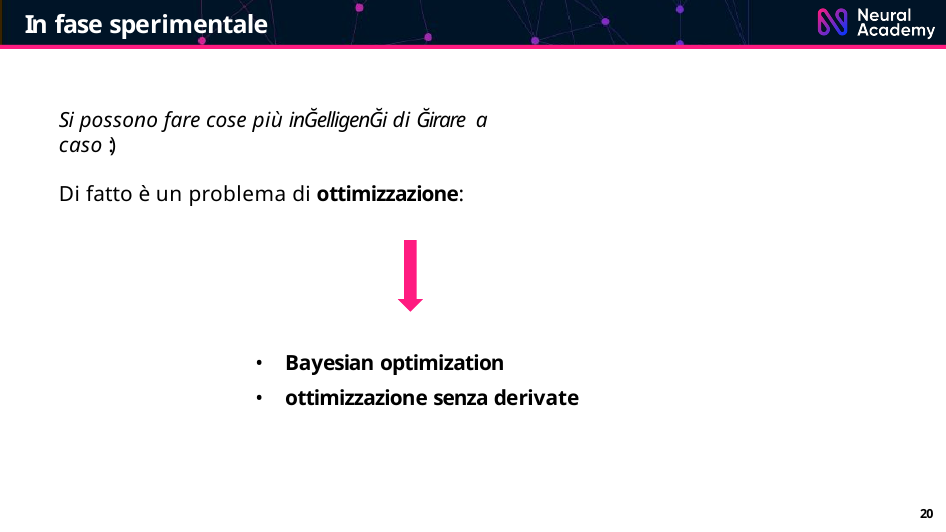

# In fase sperimentale
Si possono fare cose più inĞelligenĞi di Ğirare a caso :)
Di fatto è un problema di ottimizzazione:
Bayesian optimization
ottimizzazione senza derivate
20